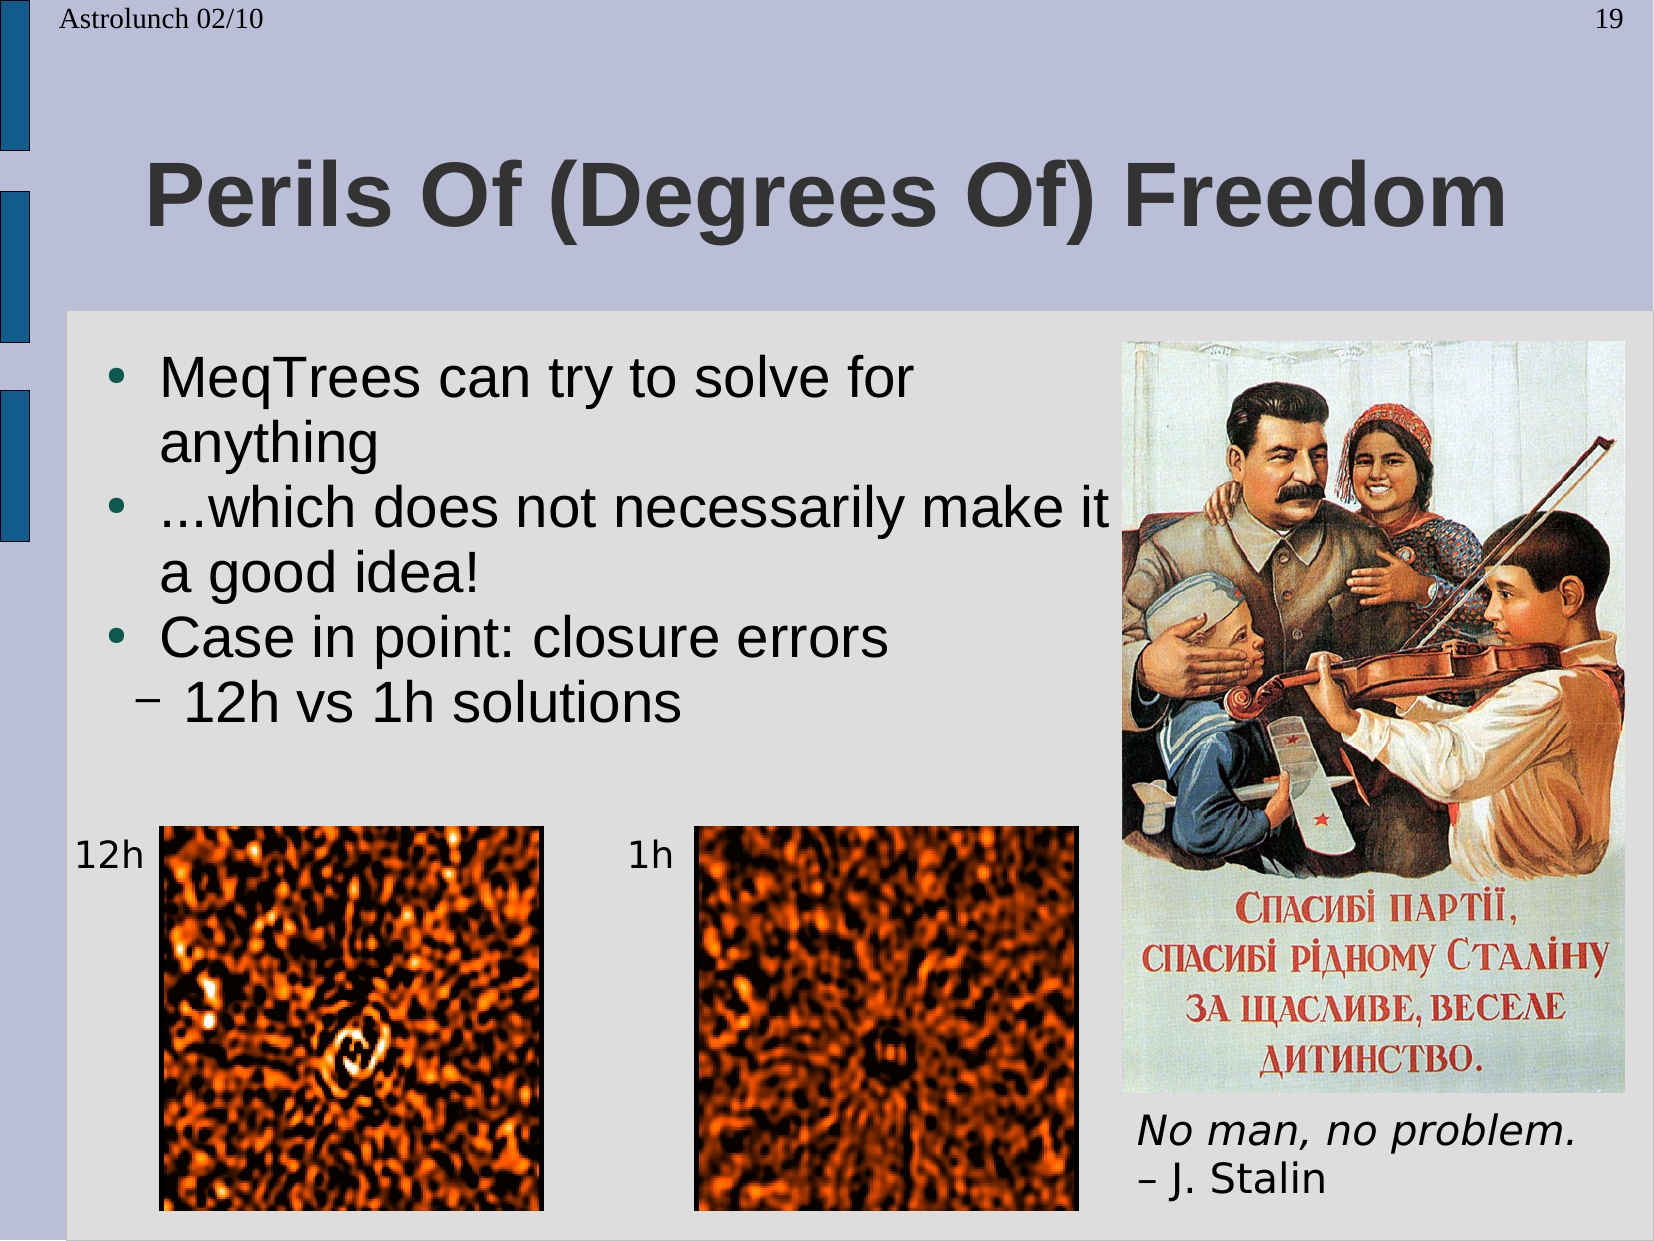

Astrolunch 02/10
19
# Perils Of (Degrees Of) Freedom
No man, no problem.
– J. Stalin
MeqTrees can try to solve for anything
...which does not necessarily make it a good idea!
Case in point: closure errors
12h vs 1h solutions
12h
1h